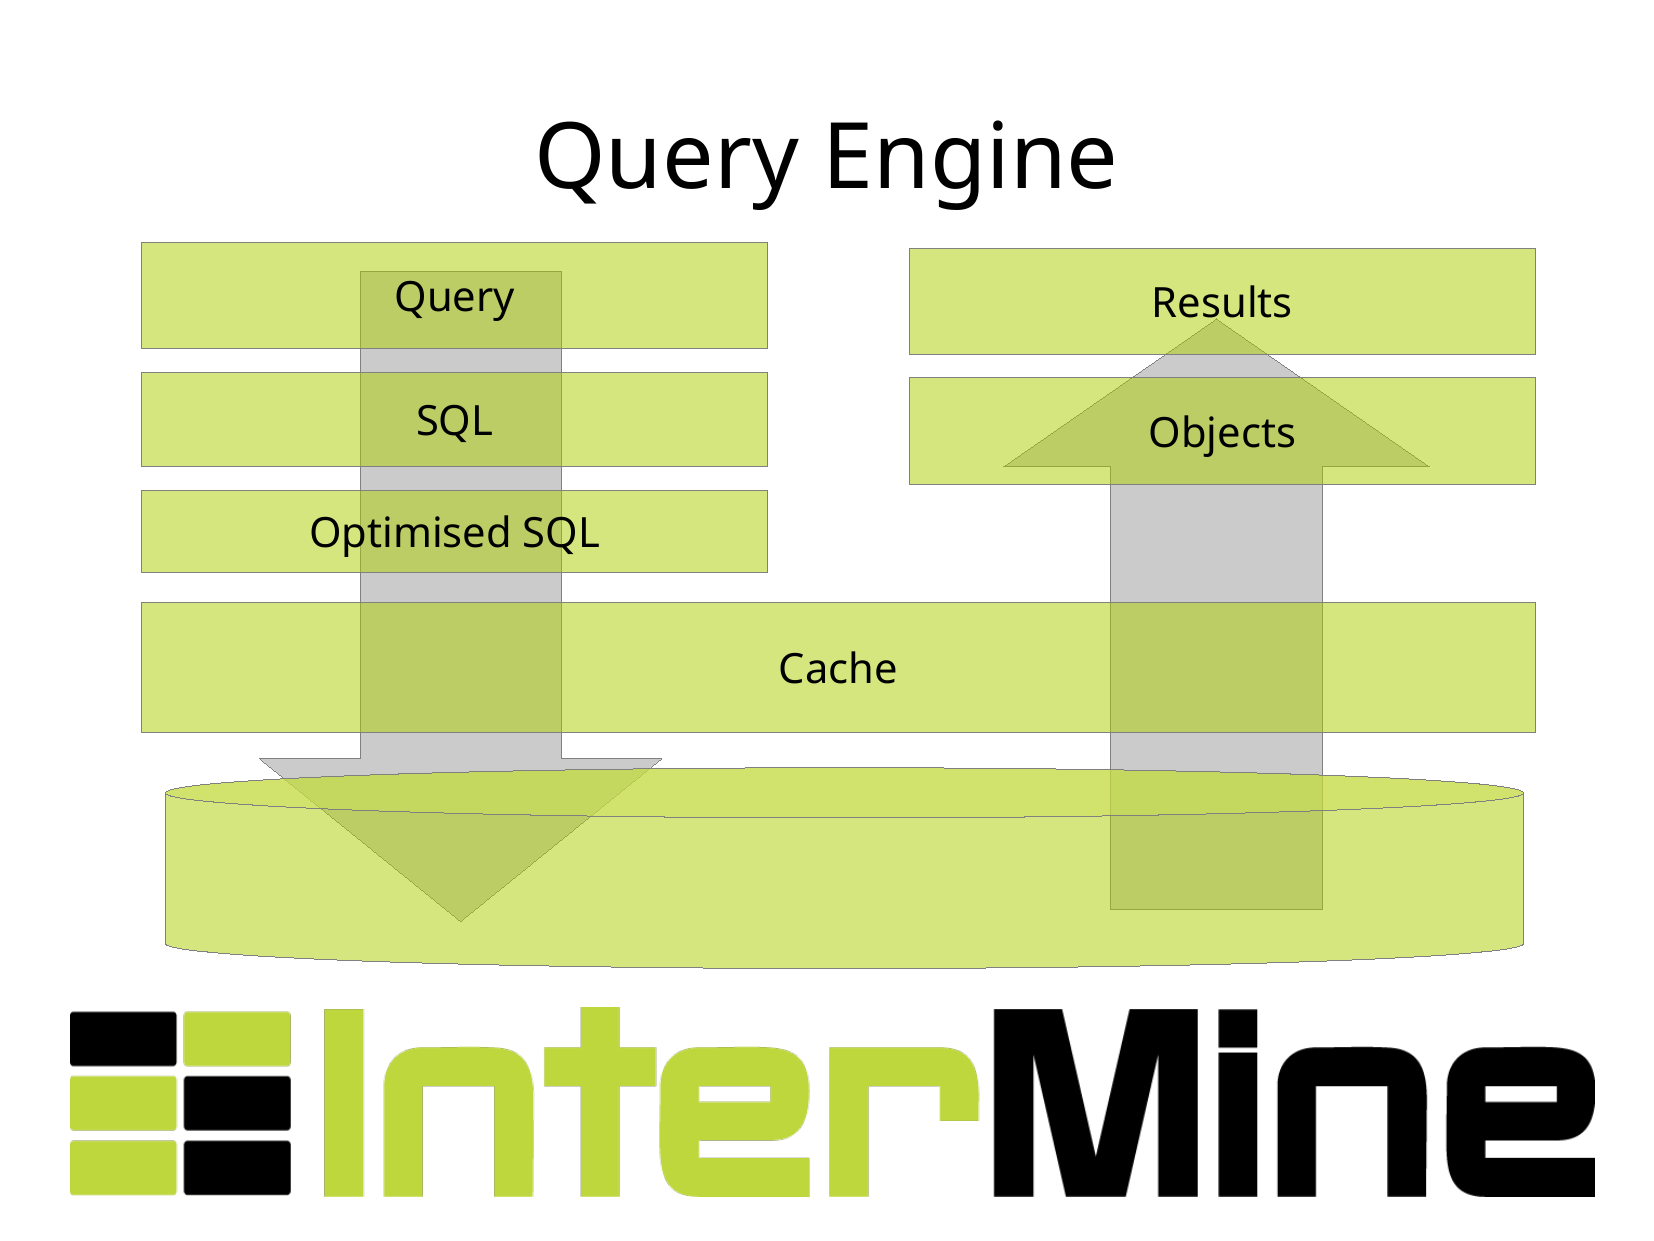

# Query Engine
Query
Results
SQL
Objects
Optimised SQL
Cache